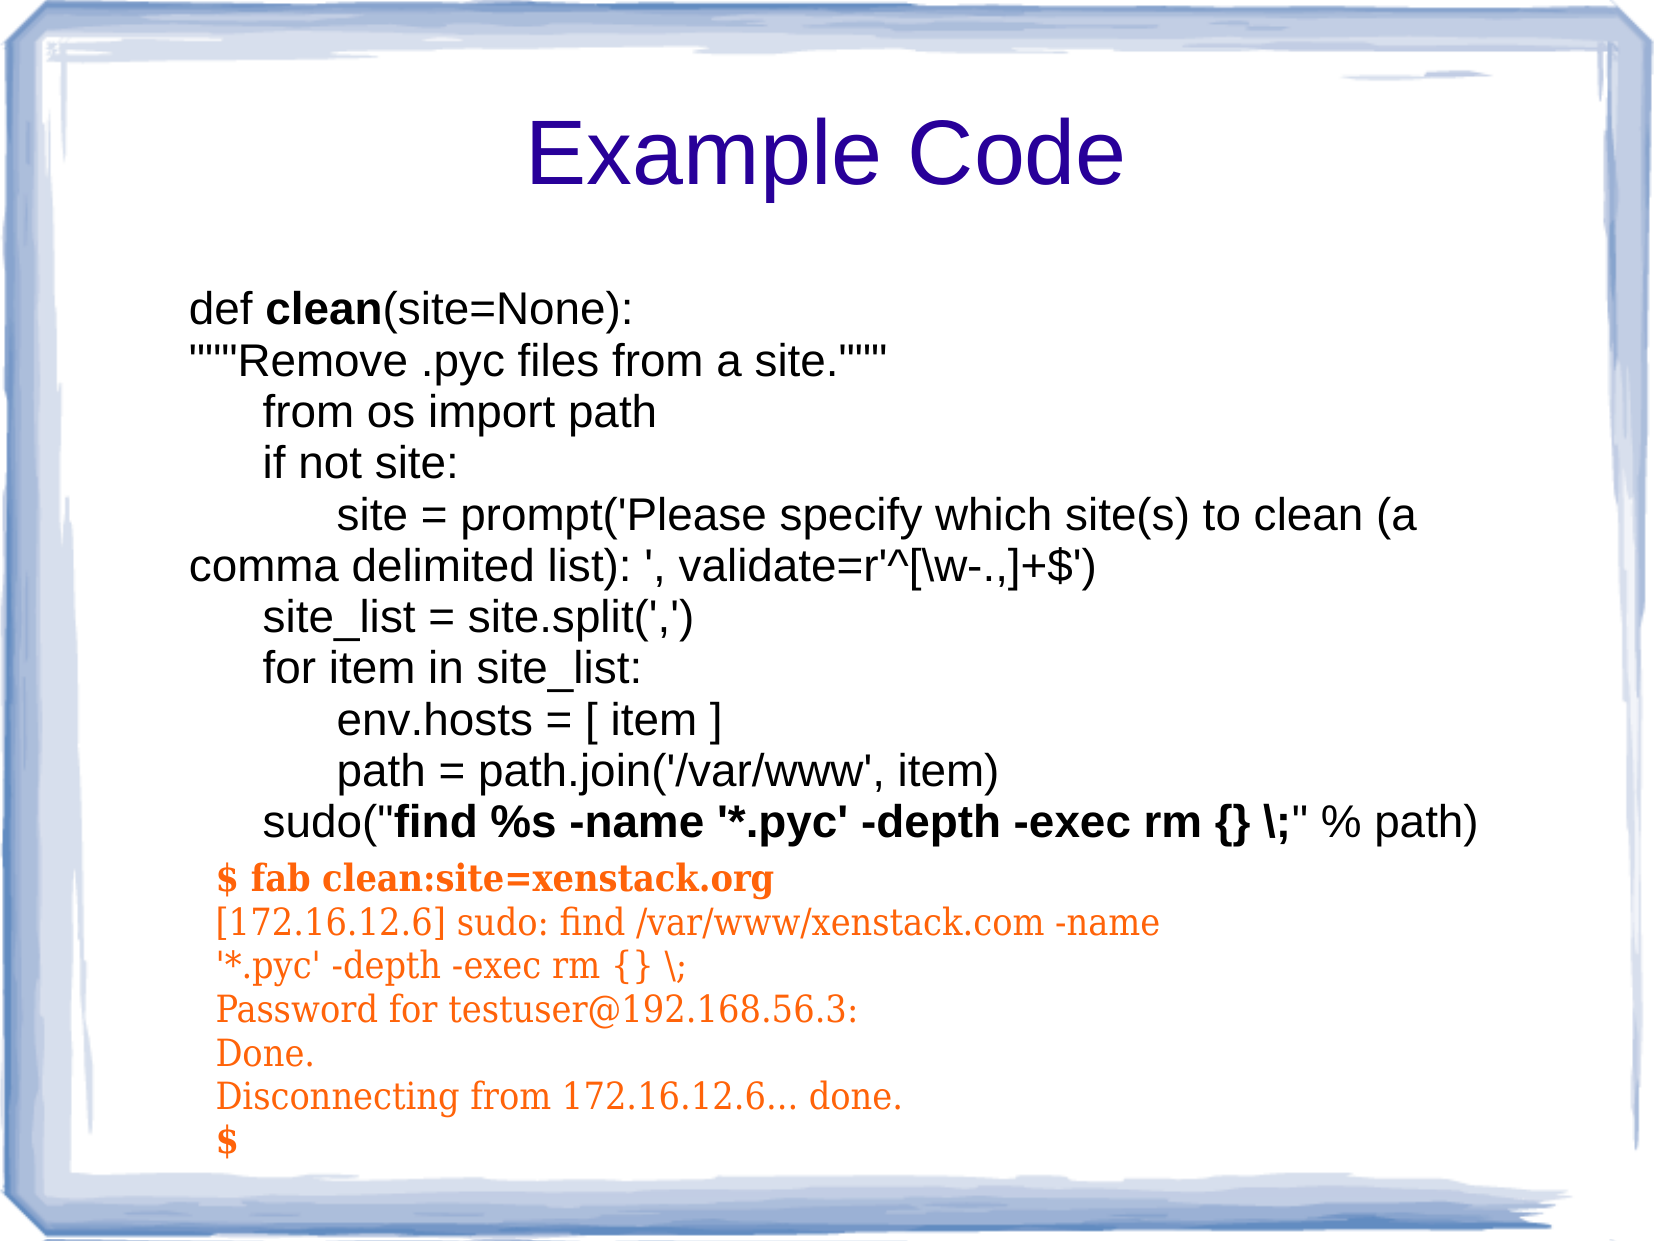

# Example Code
def clean(site=None):
"""Remove .pyc files from a site."""
	from os import path
	if not site:
		site = prompt('Please specify which site(s) to clean (a comma delimited list): ', validate=r'^[\w-.,]+$')
	site_list = site.split(',')
	for item in site_list:
		env.hosts = [ item ]
		path = path.join('/var/www', item)
	sudo("find %s -name '*.pyc' -depth -exec rm {} \;" % path)
$ fab clean:site=xenstack.org
[172.16.12.6] sudo: find /var/www/xenstack.com -name
'*.pyc' -depth -exec rm {} \;
Password for testuser@192.168.56.3:
Done.
Disconnecting from 172.16.12.6... done.
$